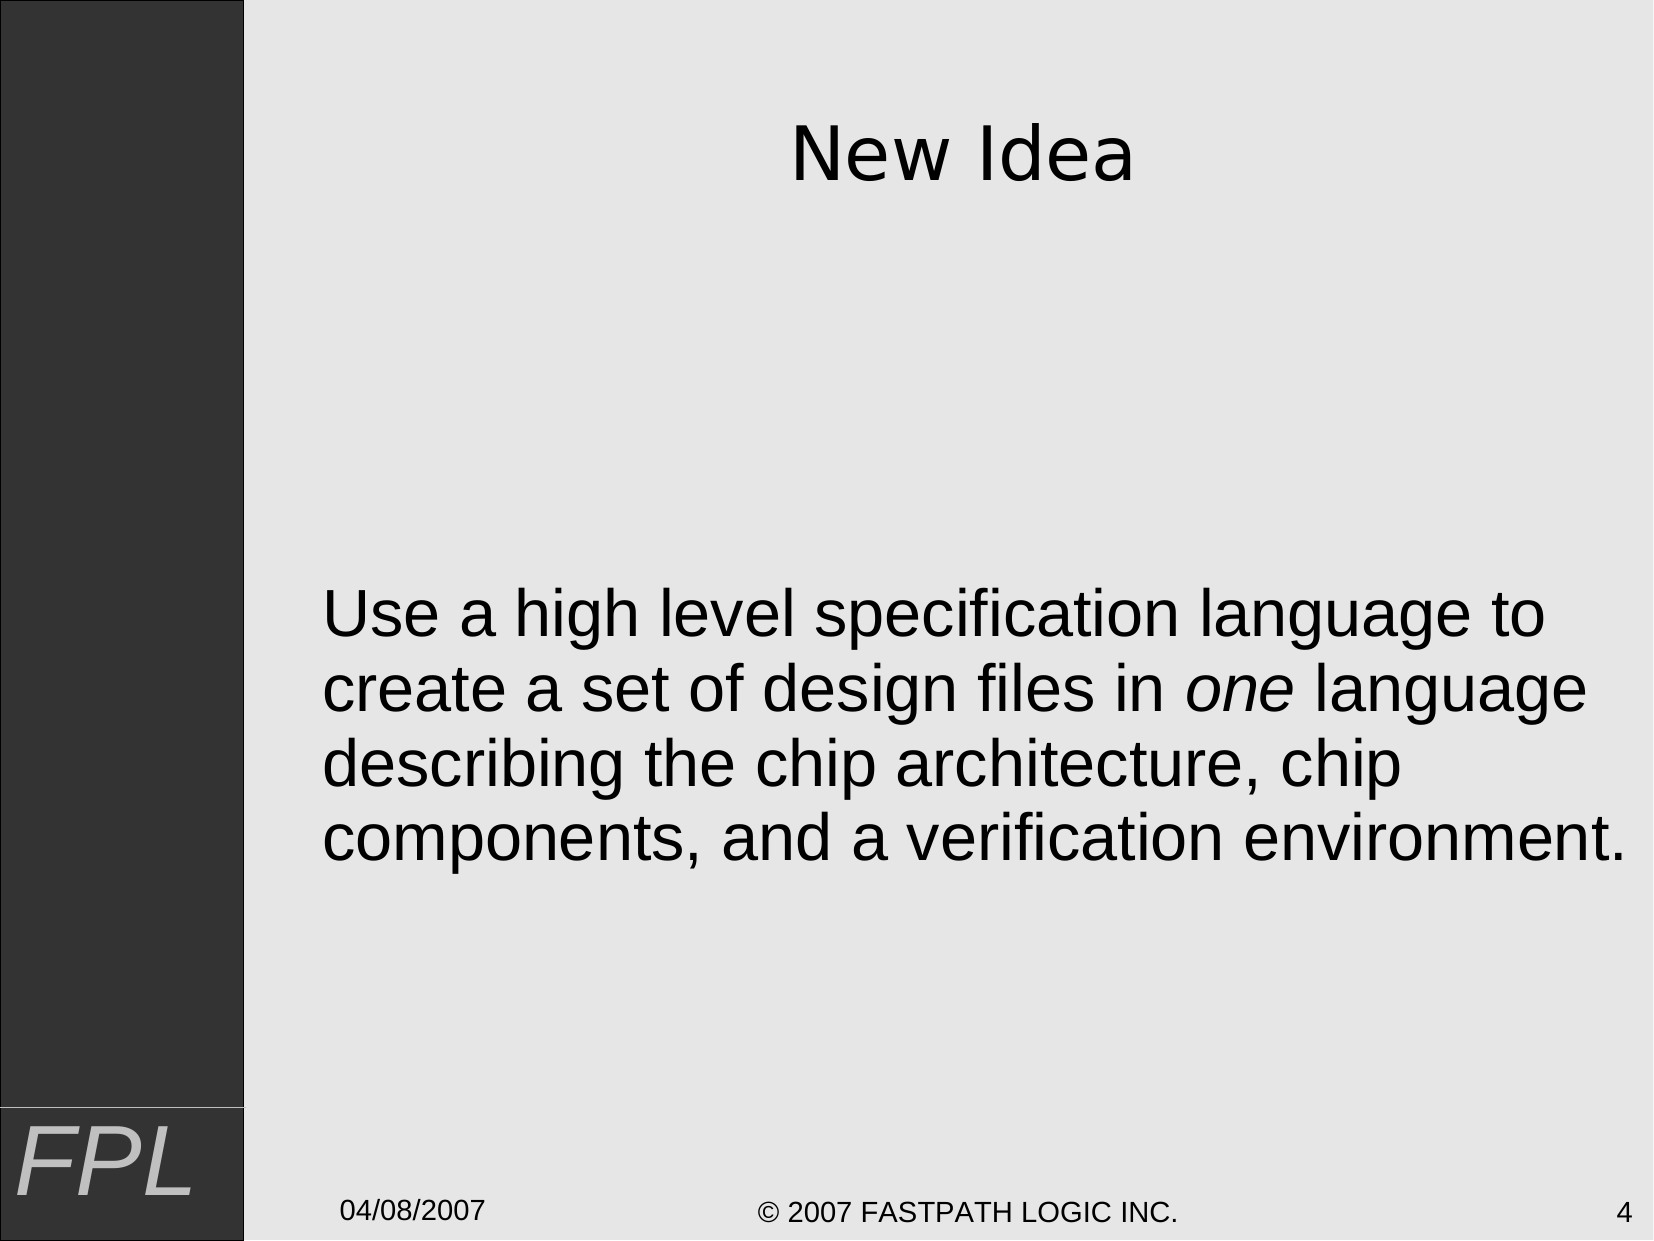

# New Idea
Use a high level specification language to create a set of design files in one language describing the chip architecture, chip components, and a verification environment.
04/08/2007
4
© 2007 FASTPATH LOGIC INC.